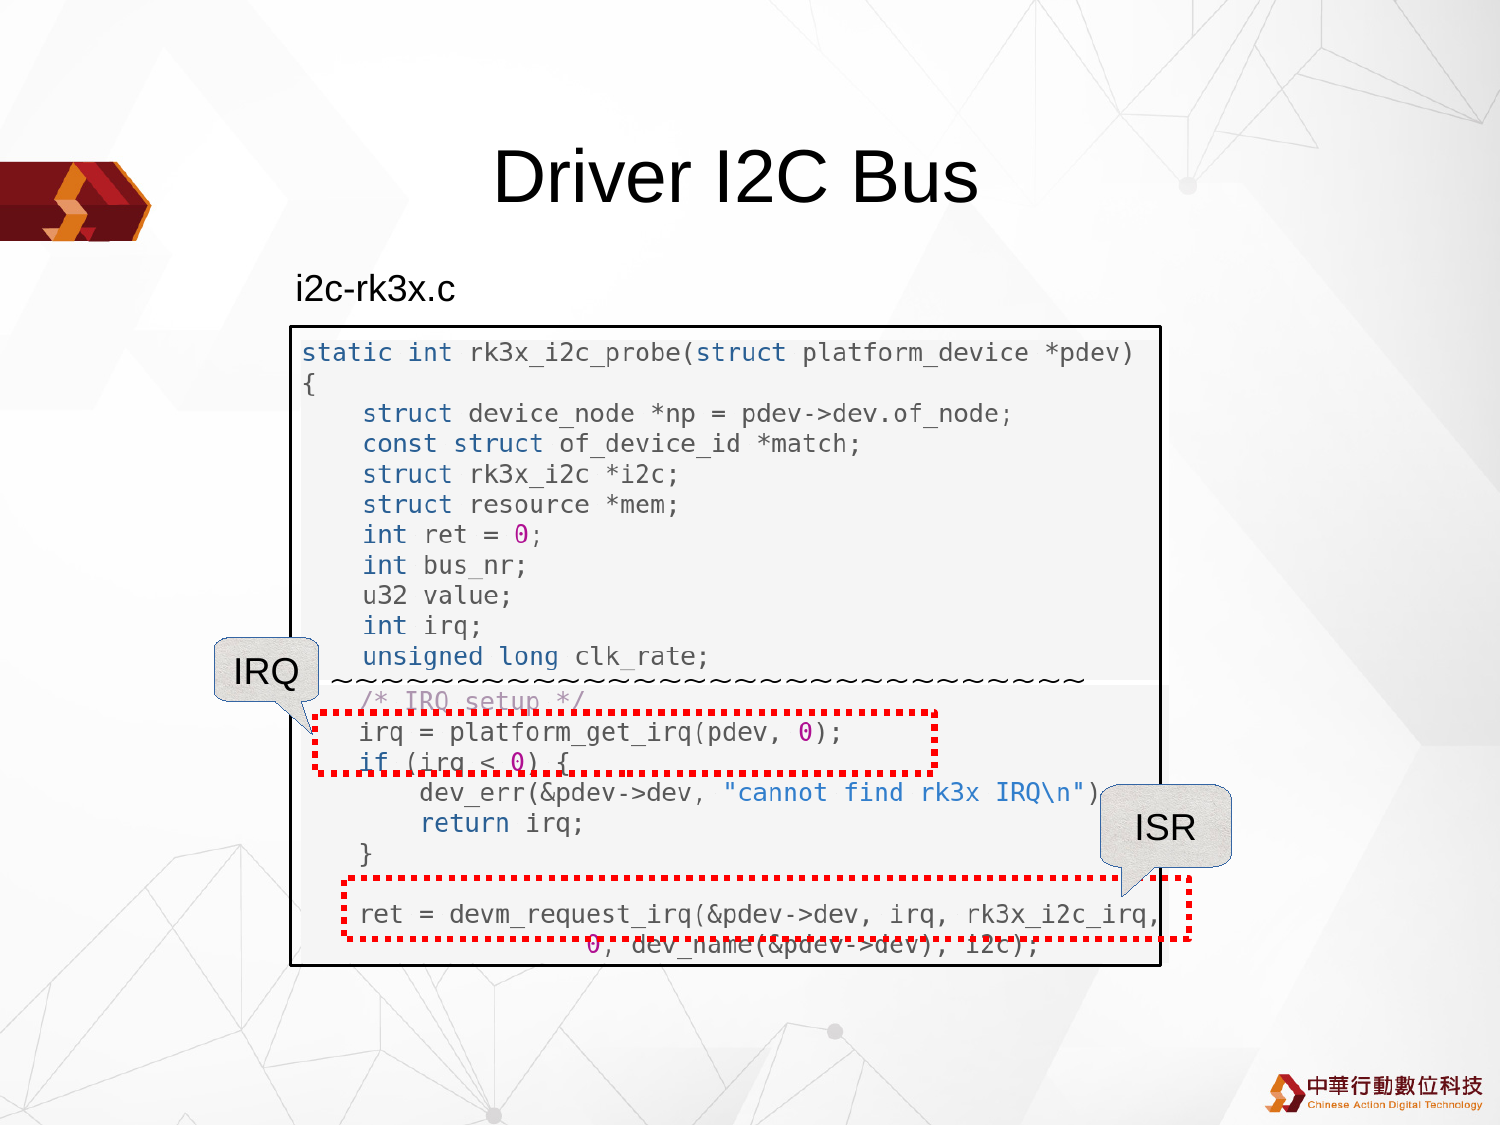

# Driver I2C Bus
i2c-rk3x.c
IRQ
ISR